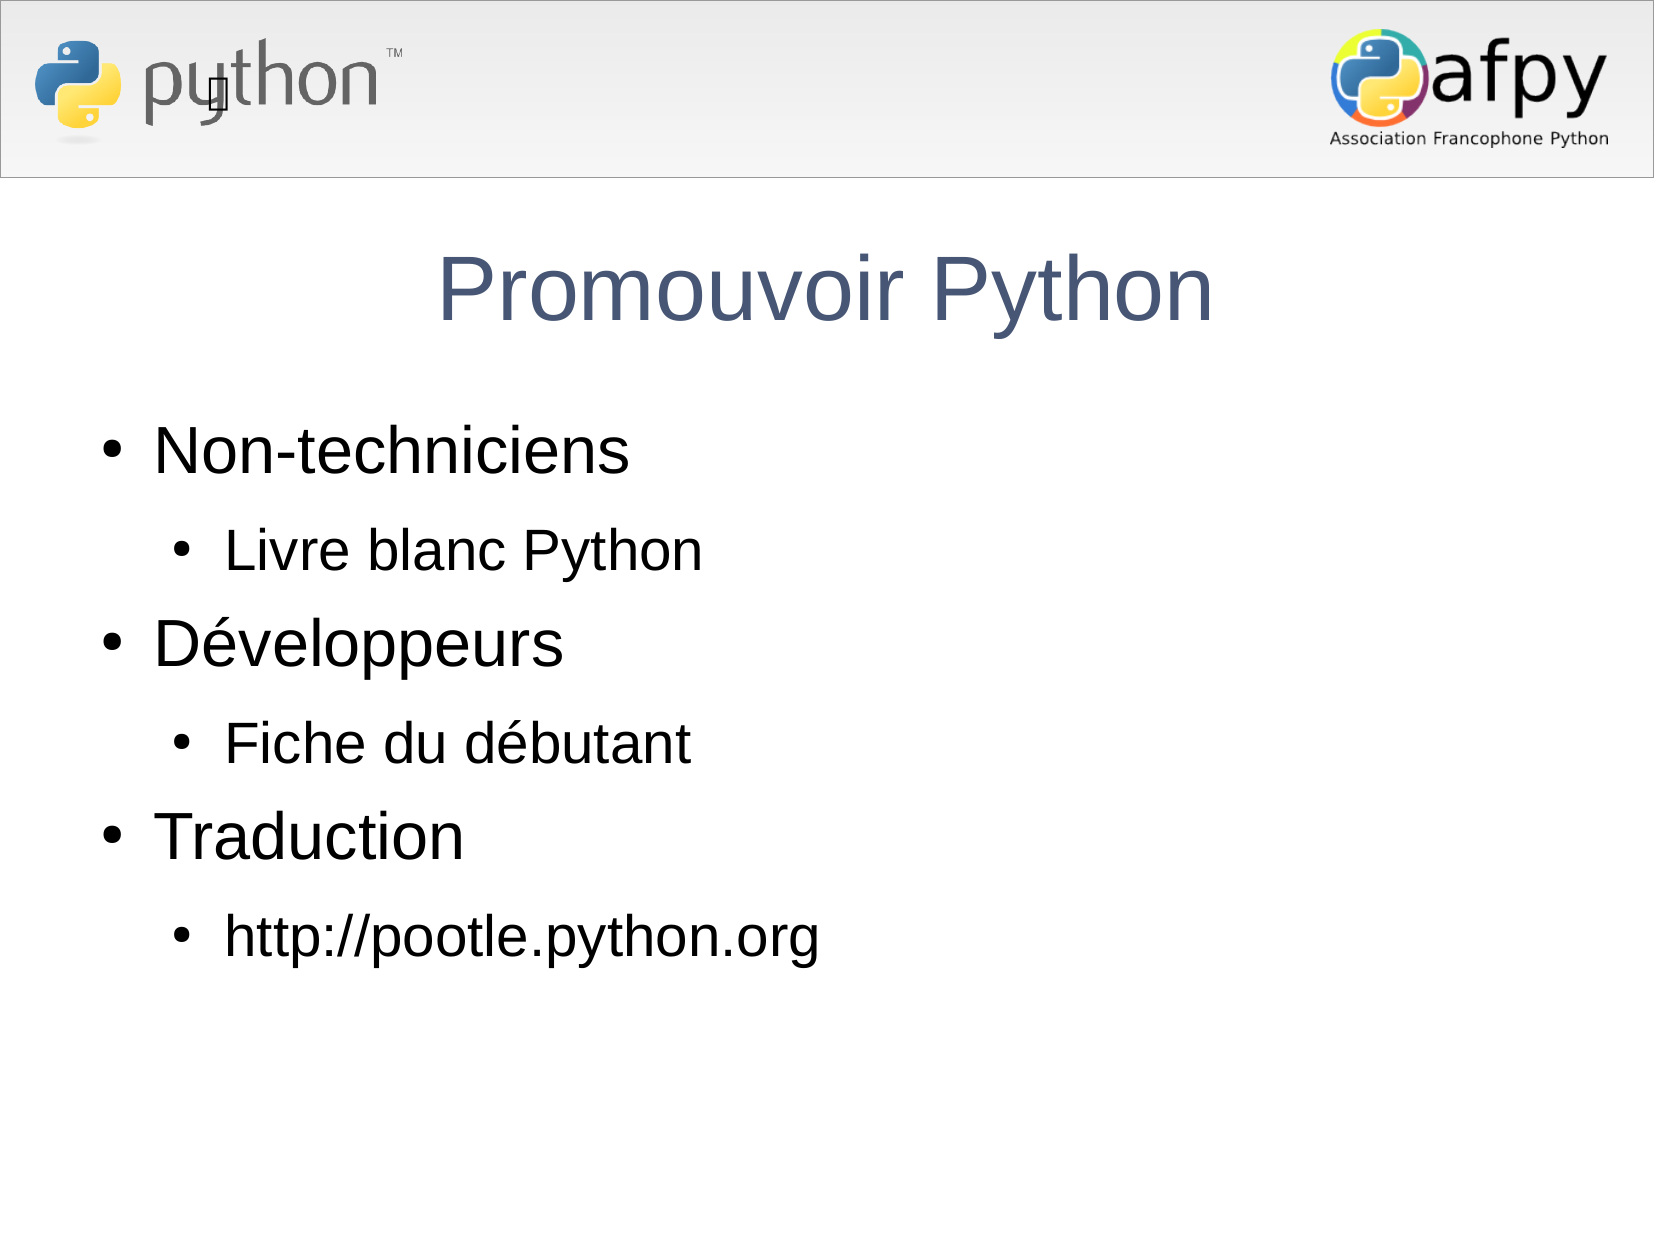

# Promouvoir Python
Non-techniciens
Livre blanc Python
Développeurs
Fiche du débutant
Traduction
http://pootle.python.org